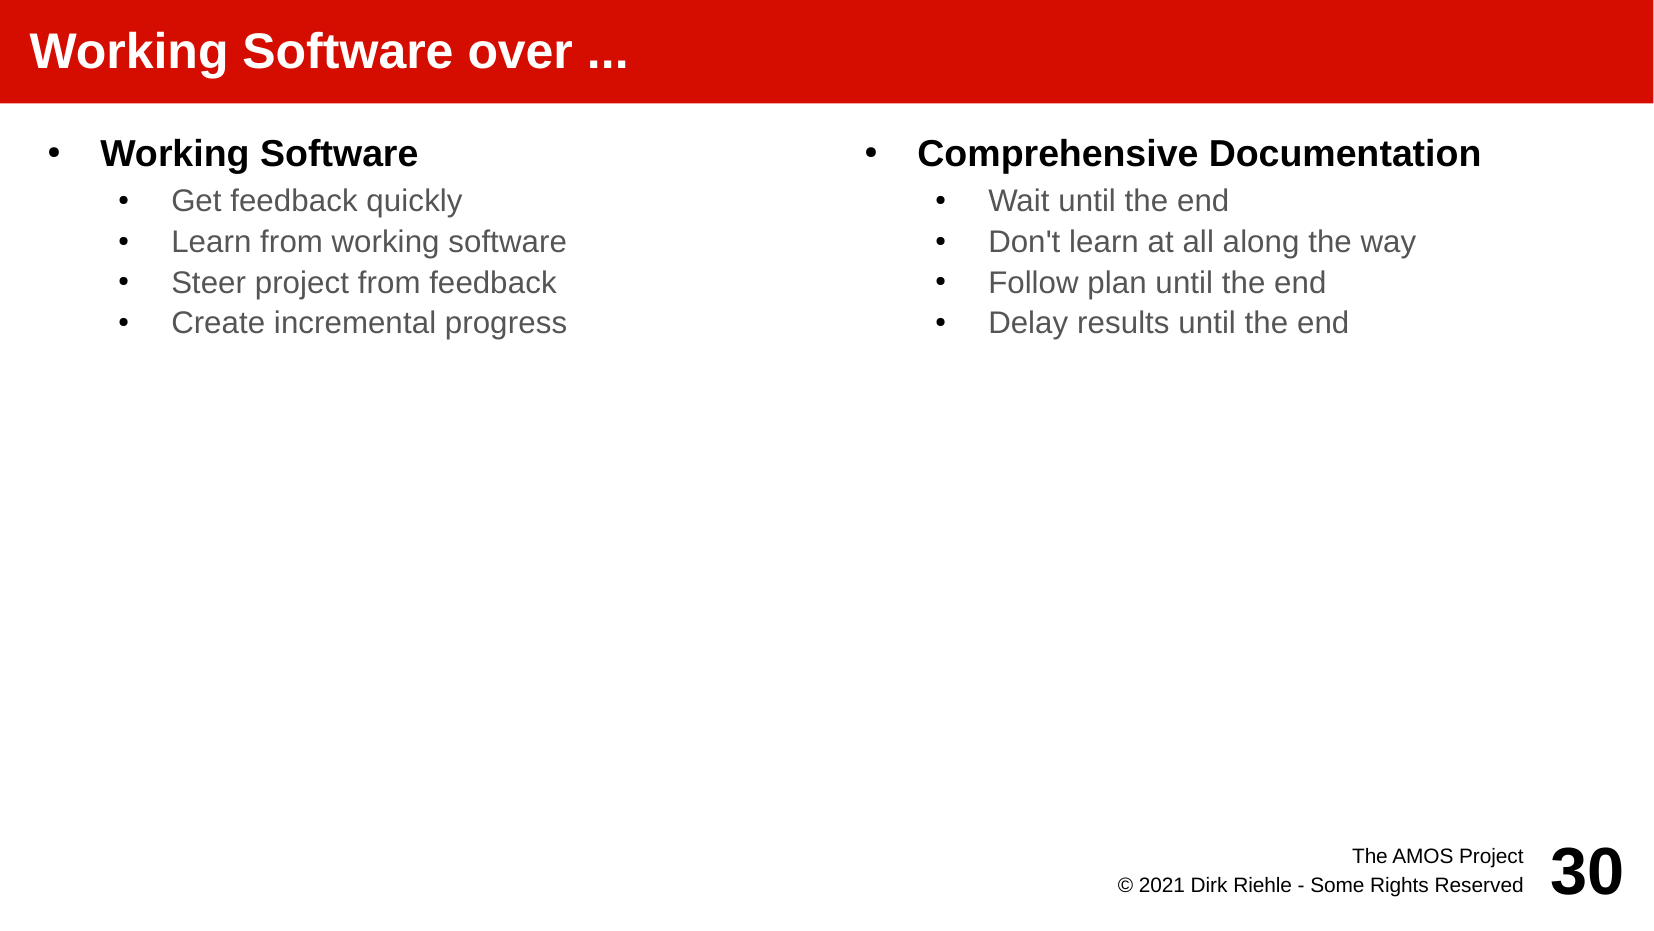

# Working Software over ...
Working Software
Get feedback quickly
Learn from working software
Steer project from feedback
Create incremental progress
Comprehensive Documentation
Wait until the end
Don't learn at all along the way
Follow plan until the end
Delay results until the end
The AMOS Project
30
© 2021 Dirk Riehle - Some Rights Reserved